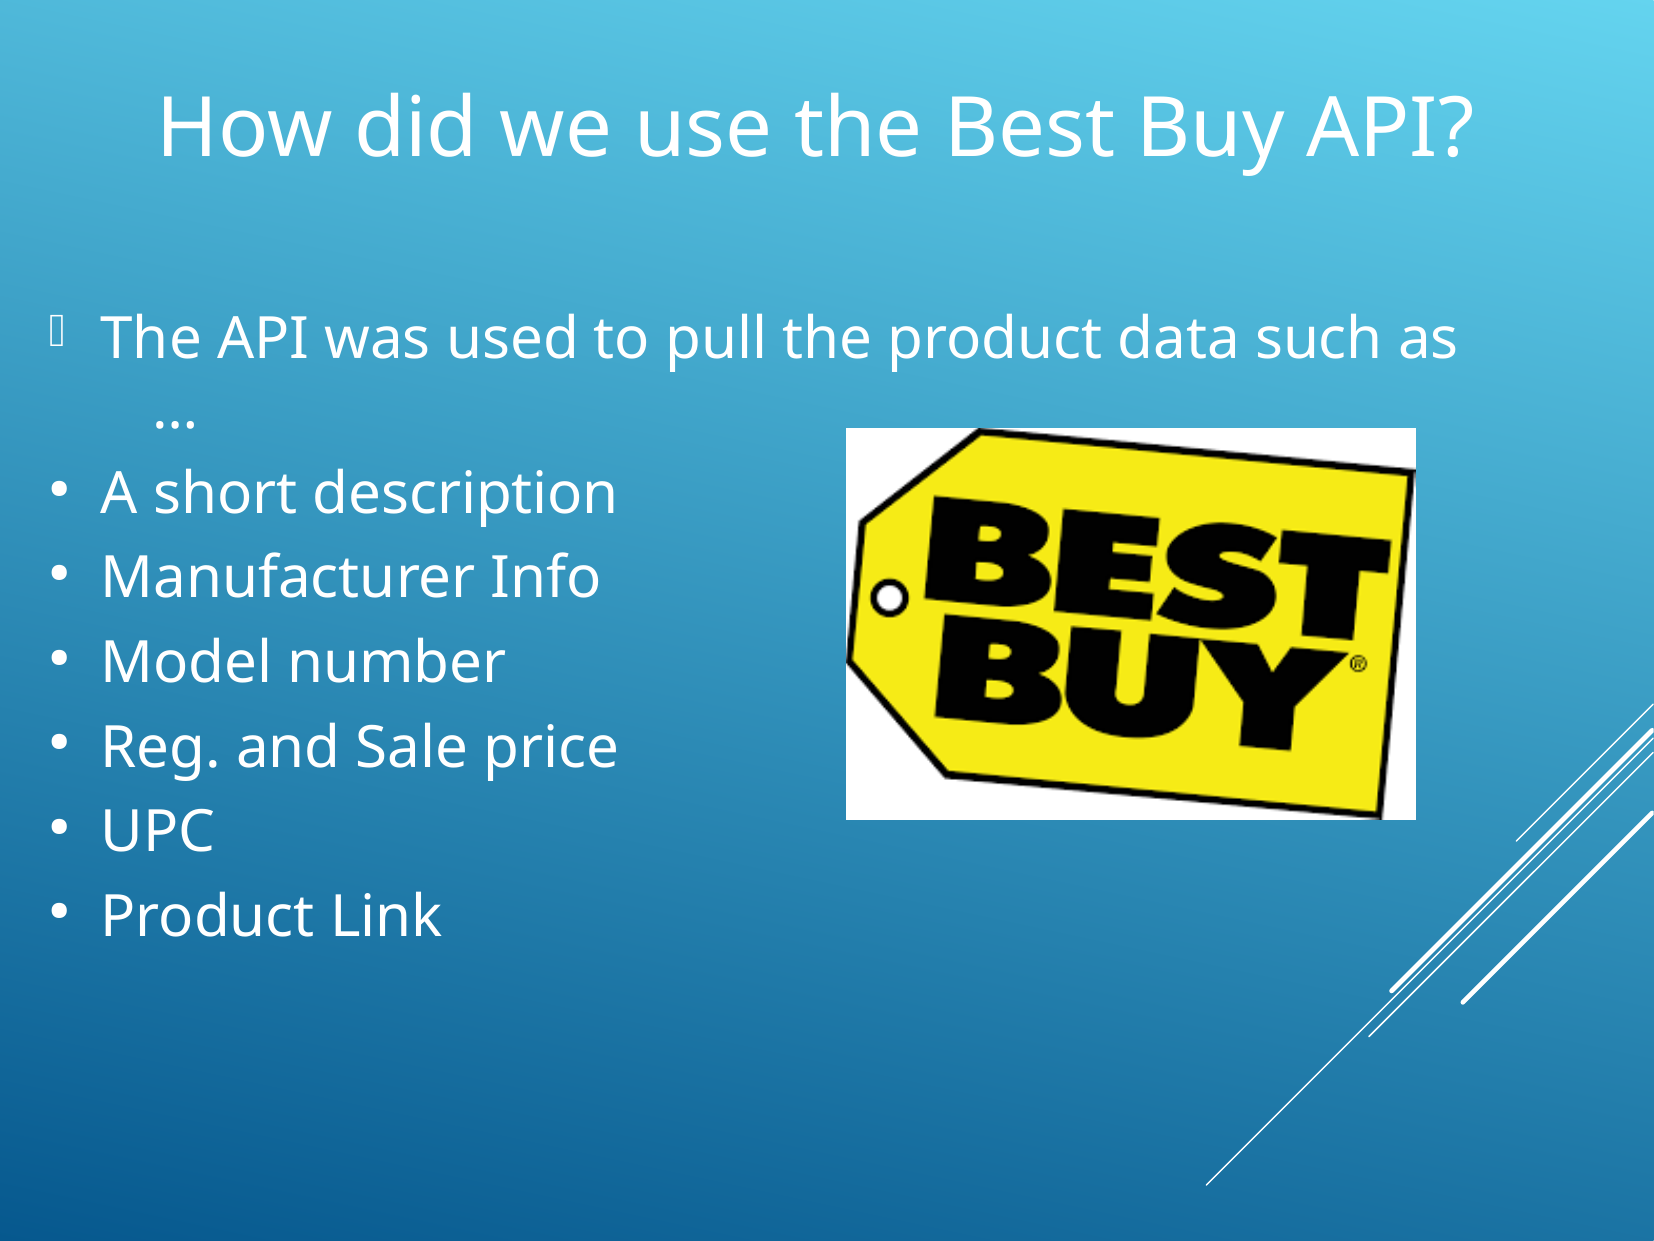

# How did we use the Best Buy API?
The API was used to pull the product data such as …
A short description
Manufacturer Info
Model number
Reg. and Sale price
UPC
Product Link